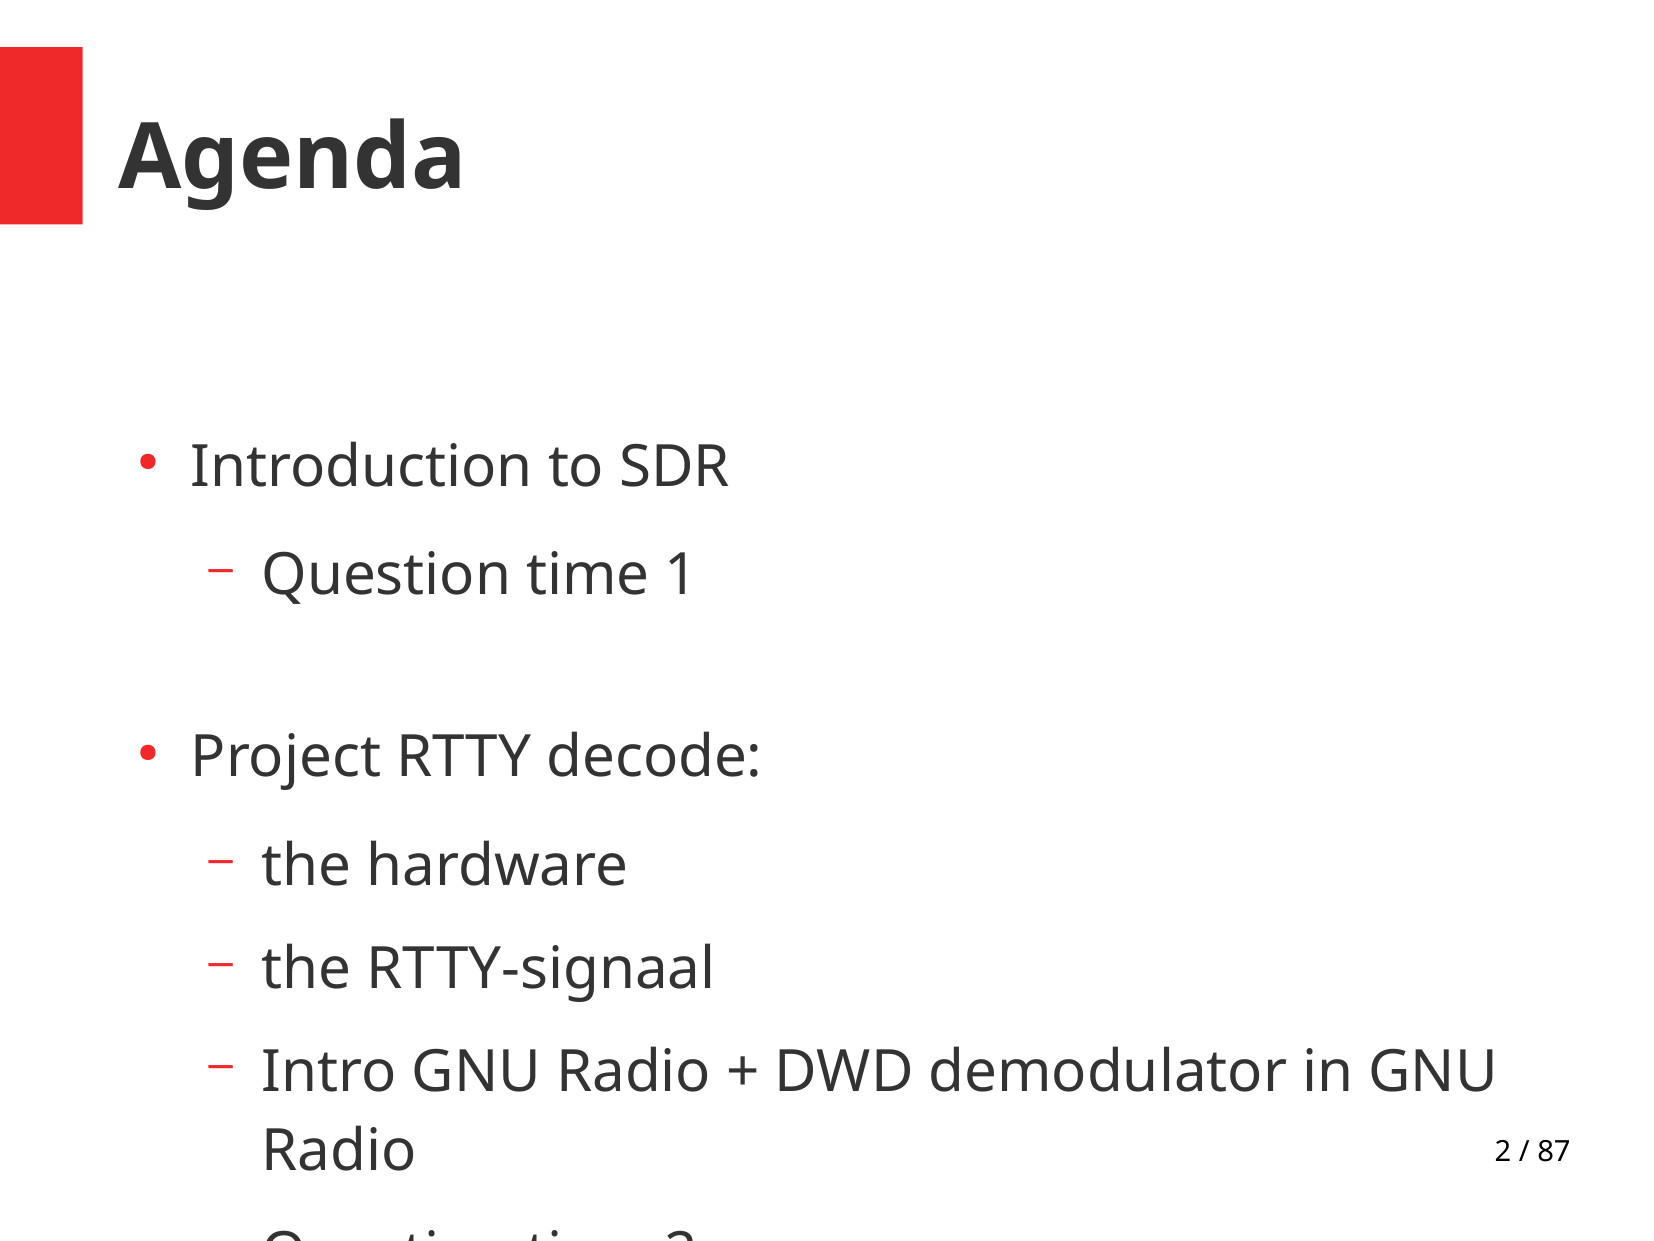

# Agenda
Introduction to SDR
Question time 1
Project RTTY decode:
the hardware
the RTTY-signaal
Intro GNU Radio + DWD demodulator in GNU Radio
Question time 2
2